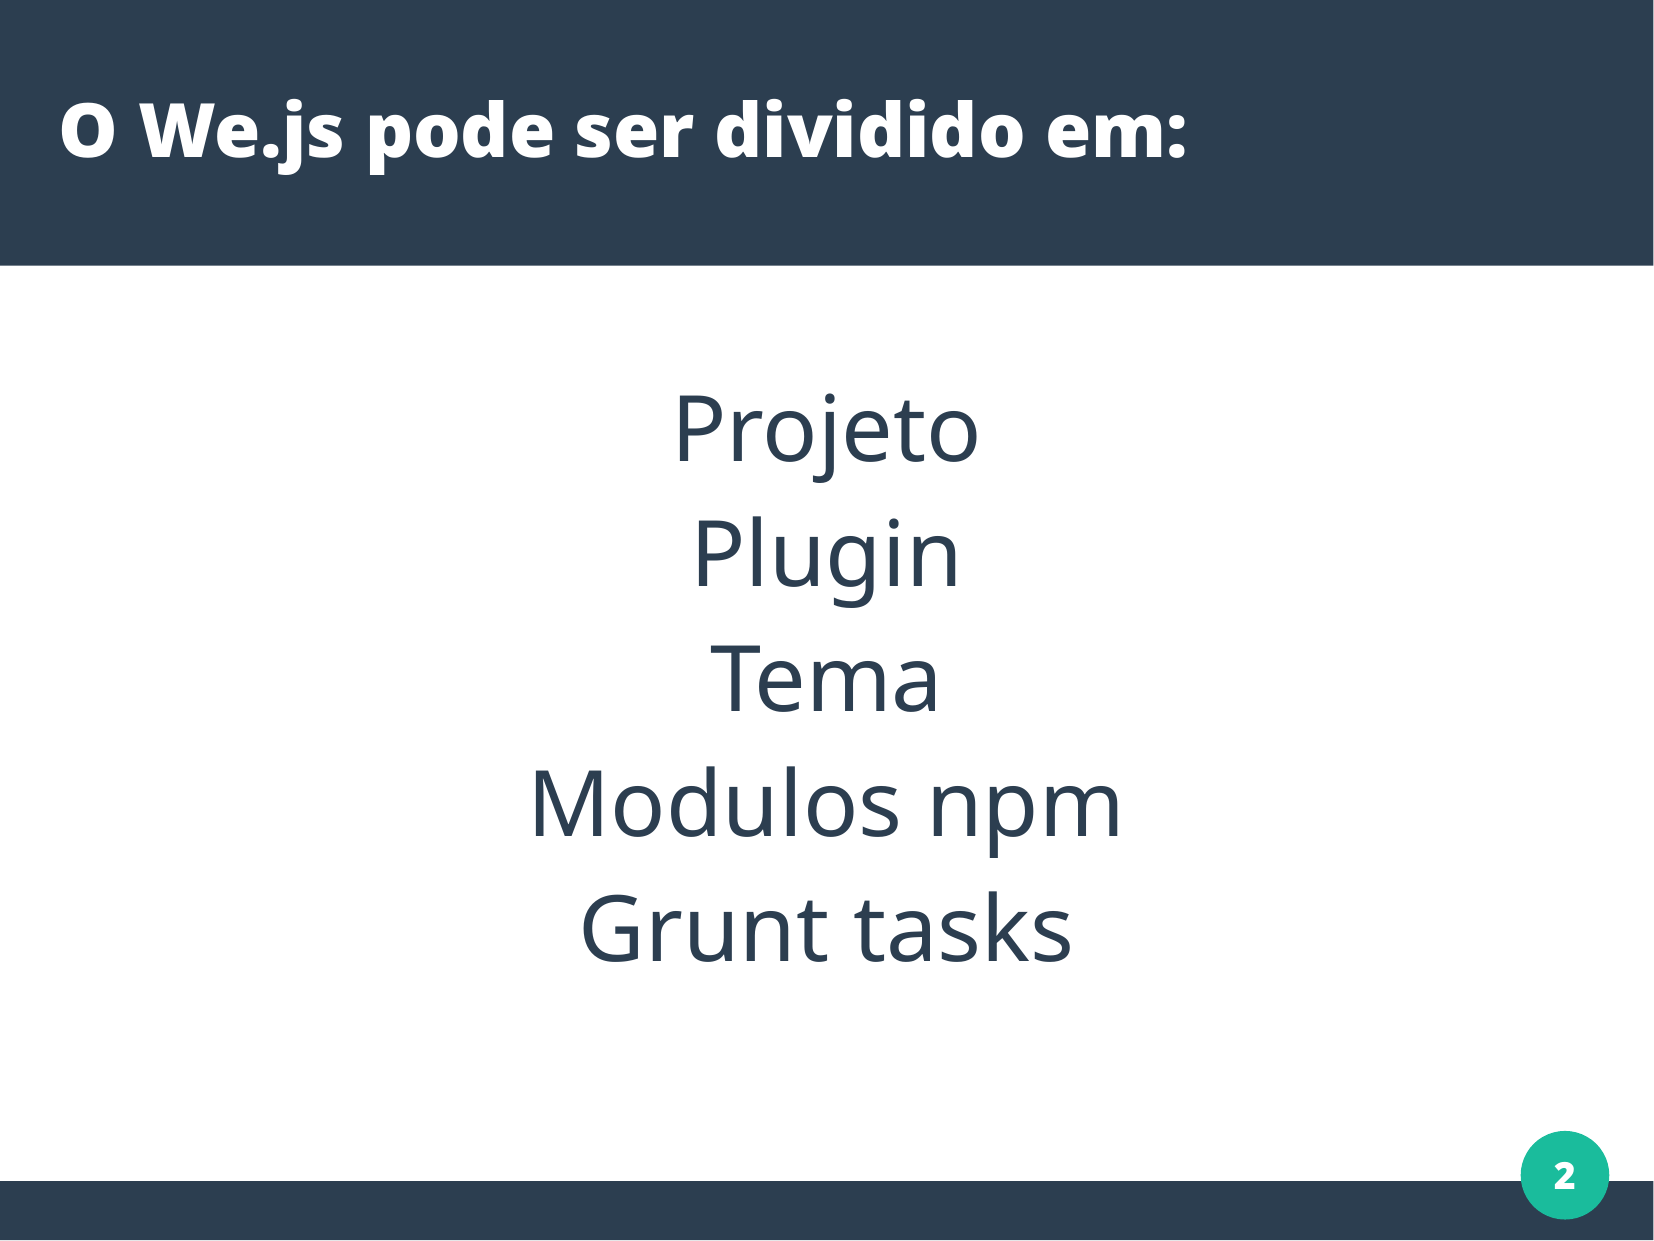

# O We.js pode ser dividido em:
Projeto
Plugin
Tema
Modulos npm
Grunt tasks
2